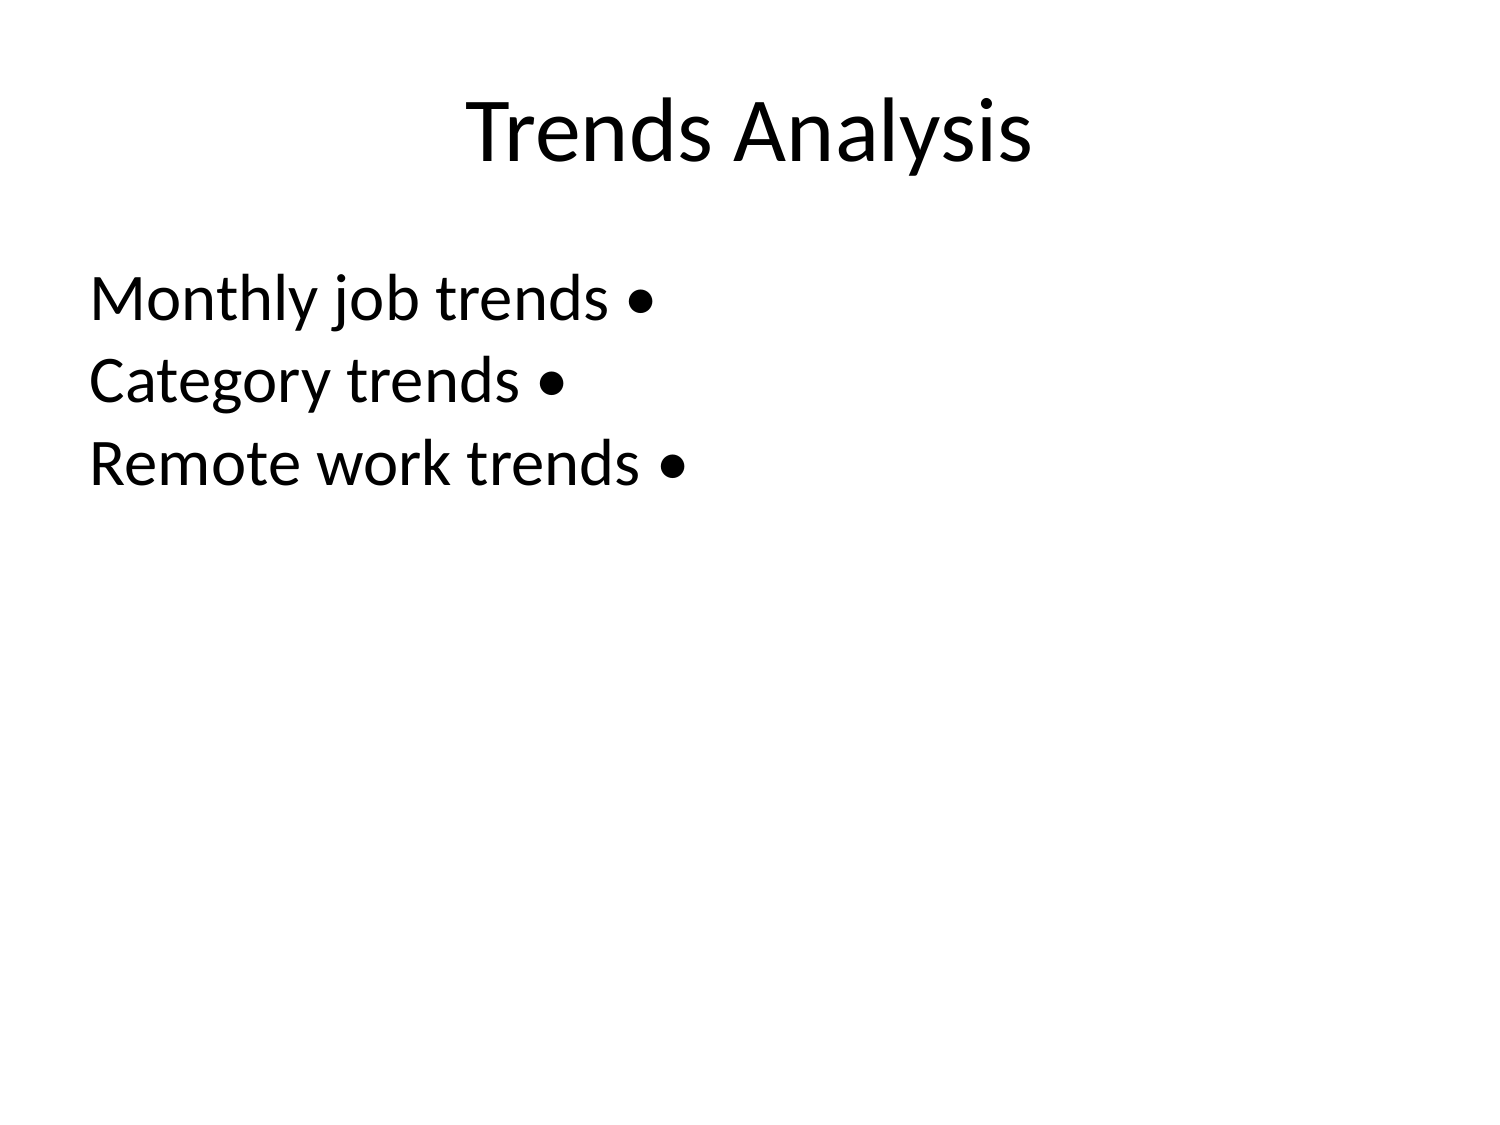

Trends Analysis
• Monthly job trends
• Category trends
• Remote work trends